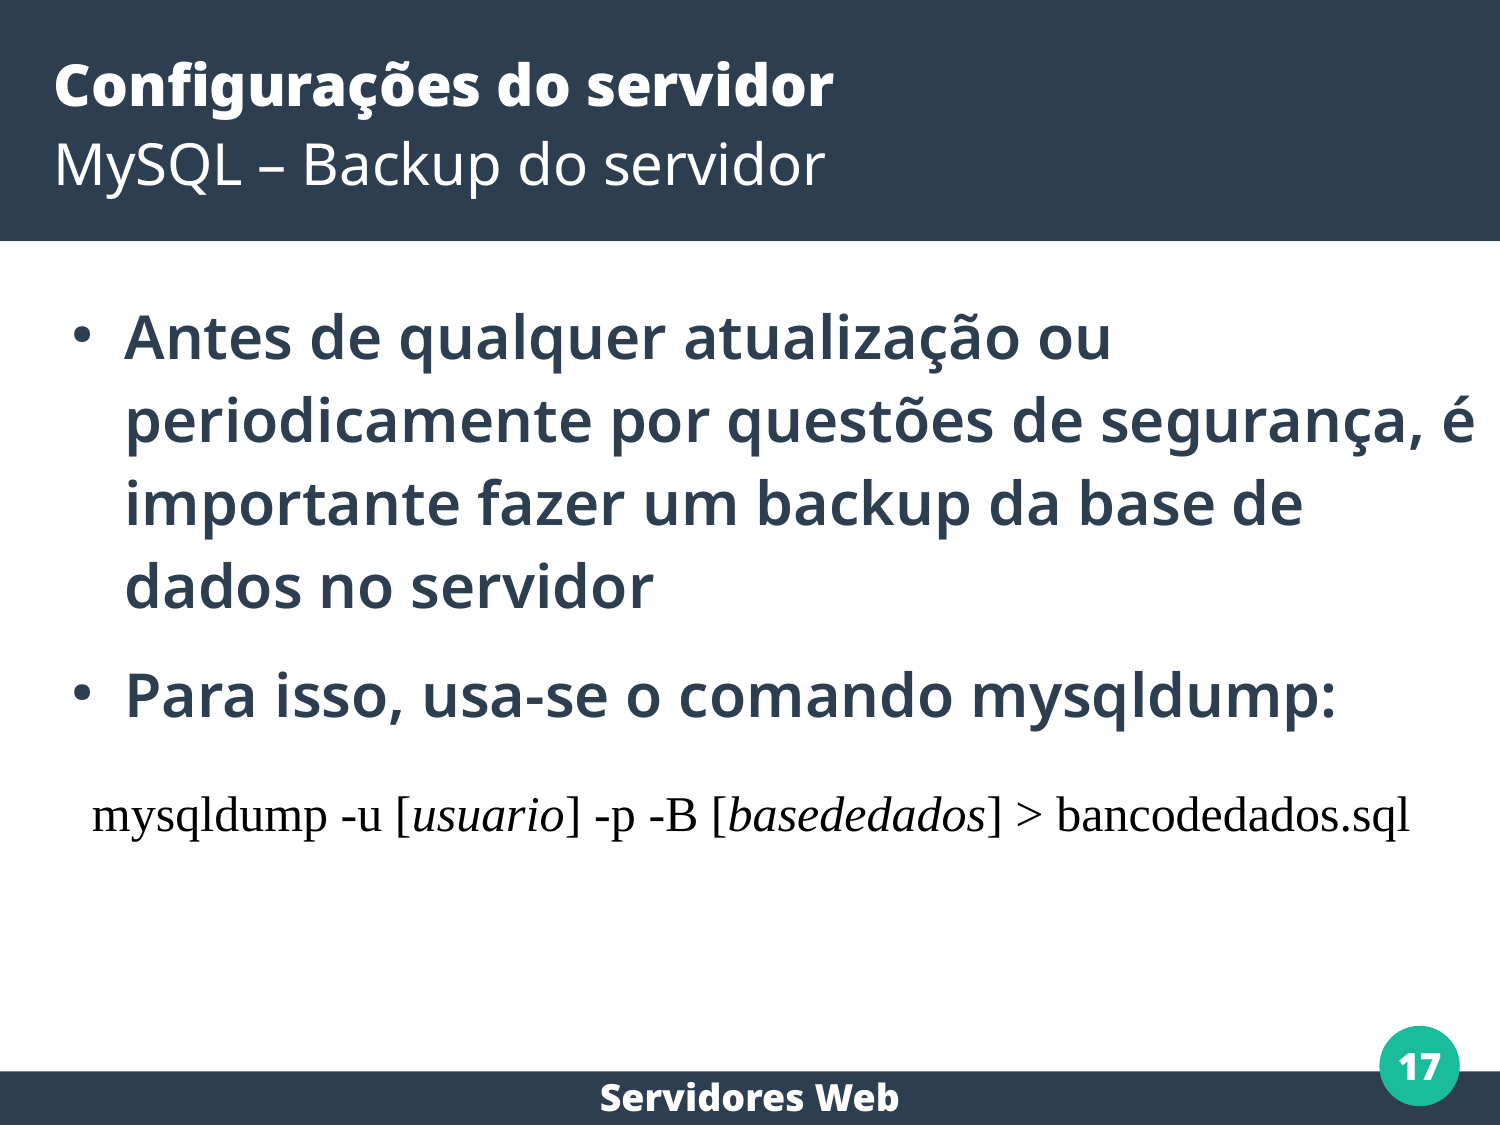

# Configurações do servidor MySQL – Backup do servidor
Antes de qualquer atualização ou periodicamente por questões de segurança, é importante fazer um backup da base de dados no servidor
Para isso, usa-se o comando mysqldump:
mysqldump -u [usuario] -p -B [basededados] > bancodedados.sql
17
Servidores Web